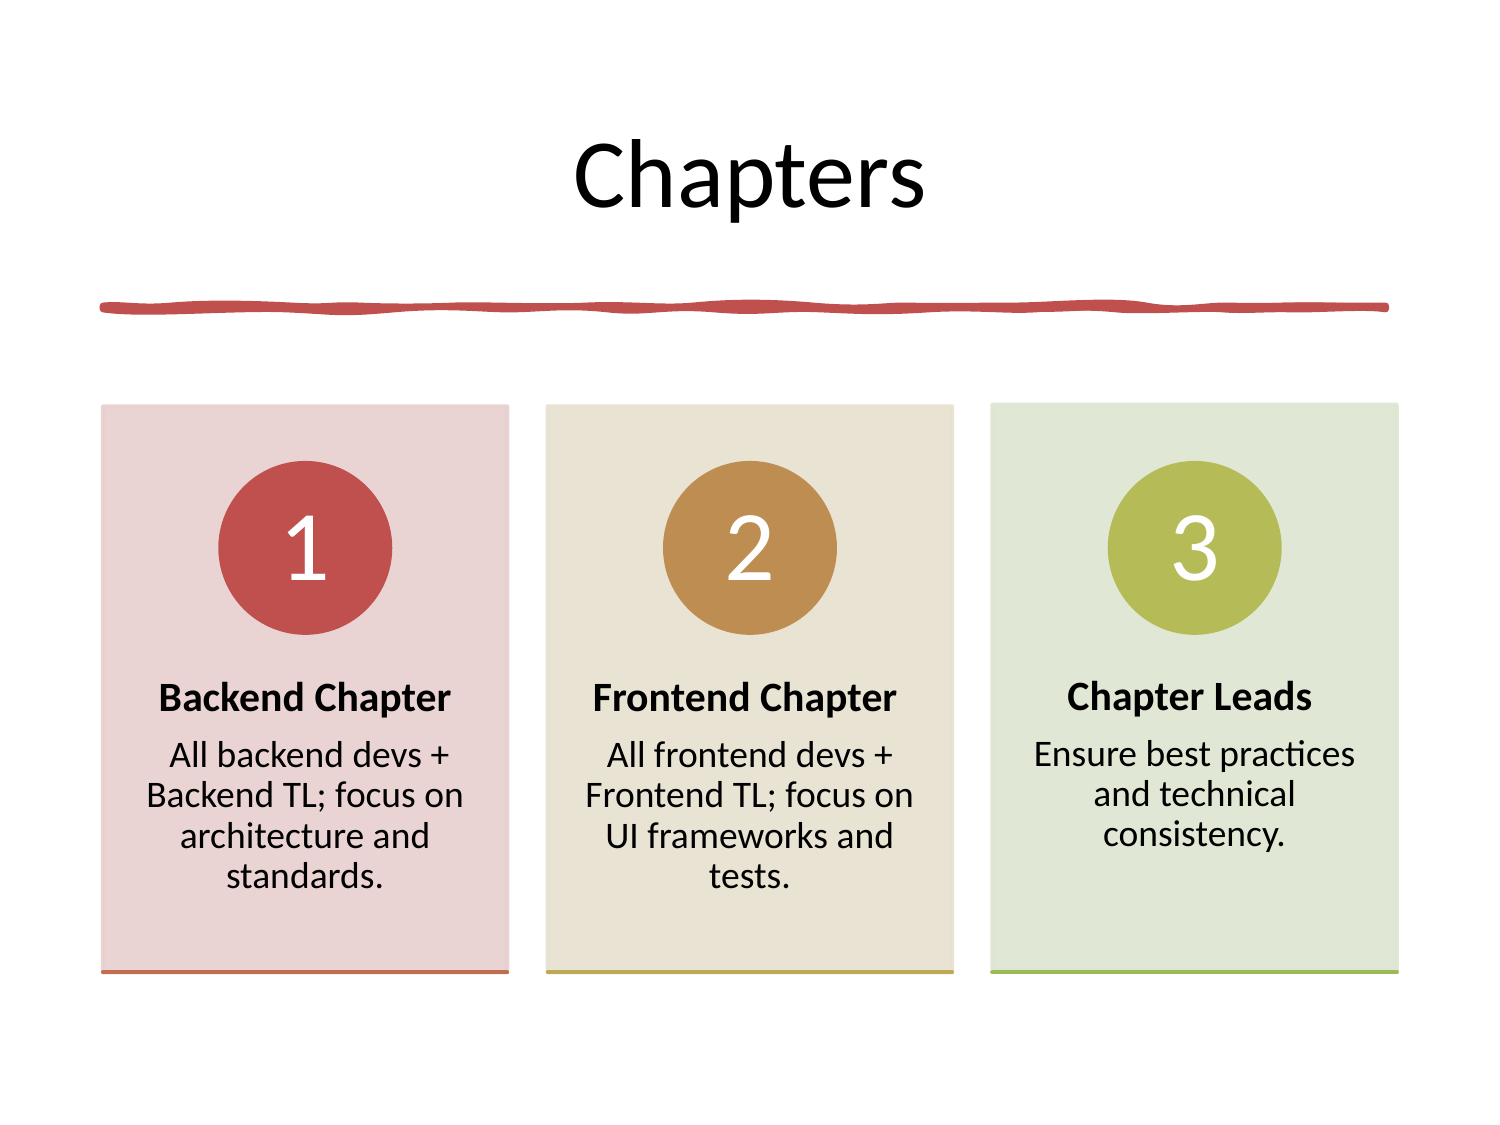

# Chapters
Chapter Leads
Ensure best practices and technical consistency.
Backend Chapter
 All backend devs + Backend TL; focus on architecture and standards.
Frontend Chapter
All frontend devs + Frontend TL; focus on UI frameworks and tests.
1
2
3